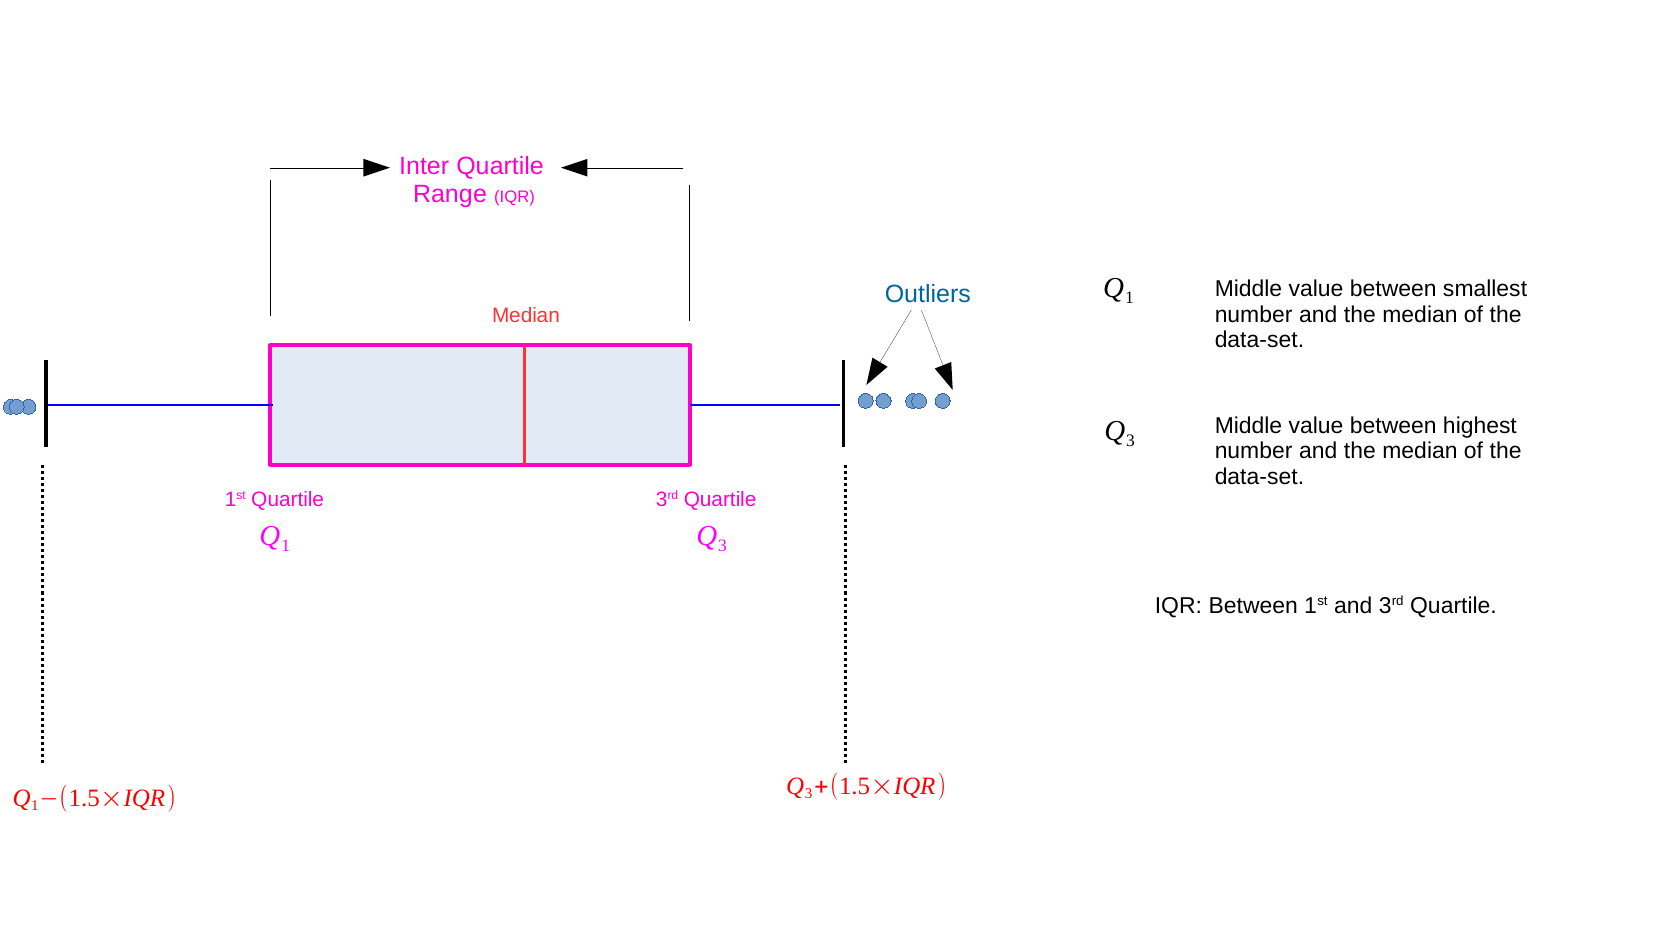

Inter Quartile
 Range (IQR)
Middle value between smallest number and the median of the data-set.
Outliers
Median
Middle value between highest number and the median of the data-set.
1st Quartile
3rd Quartile
IQR: Between 1st and 3rd Quartile.